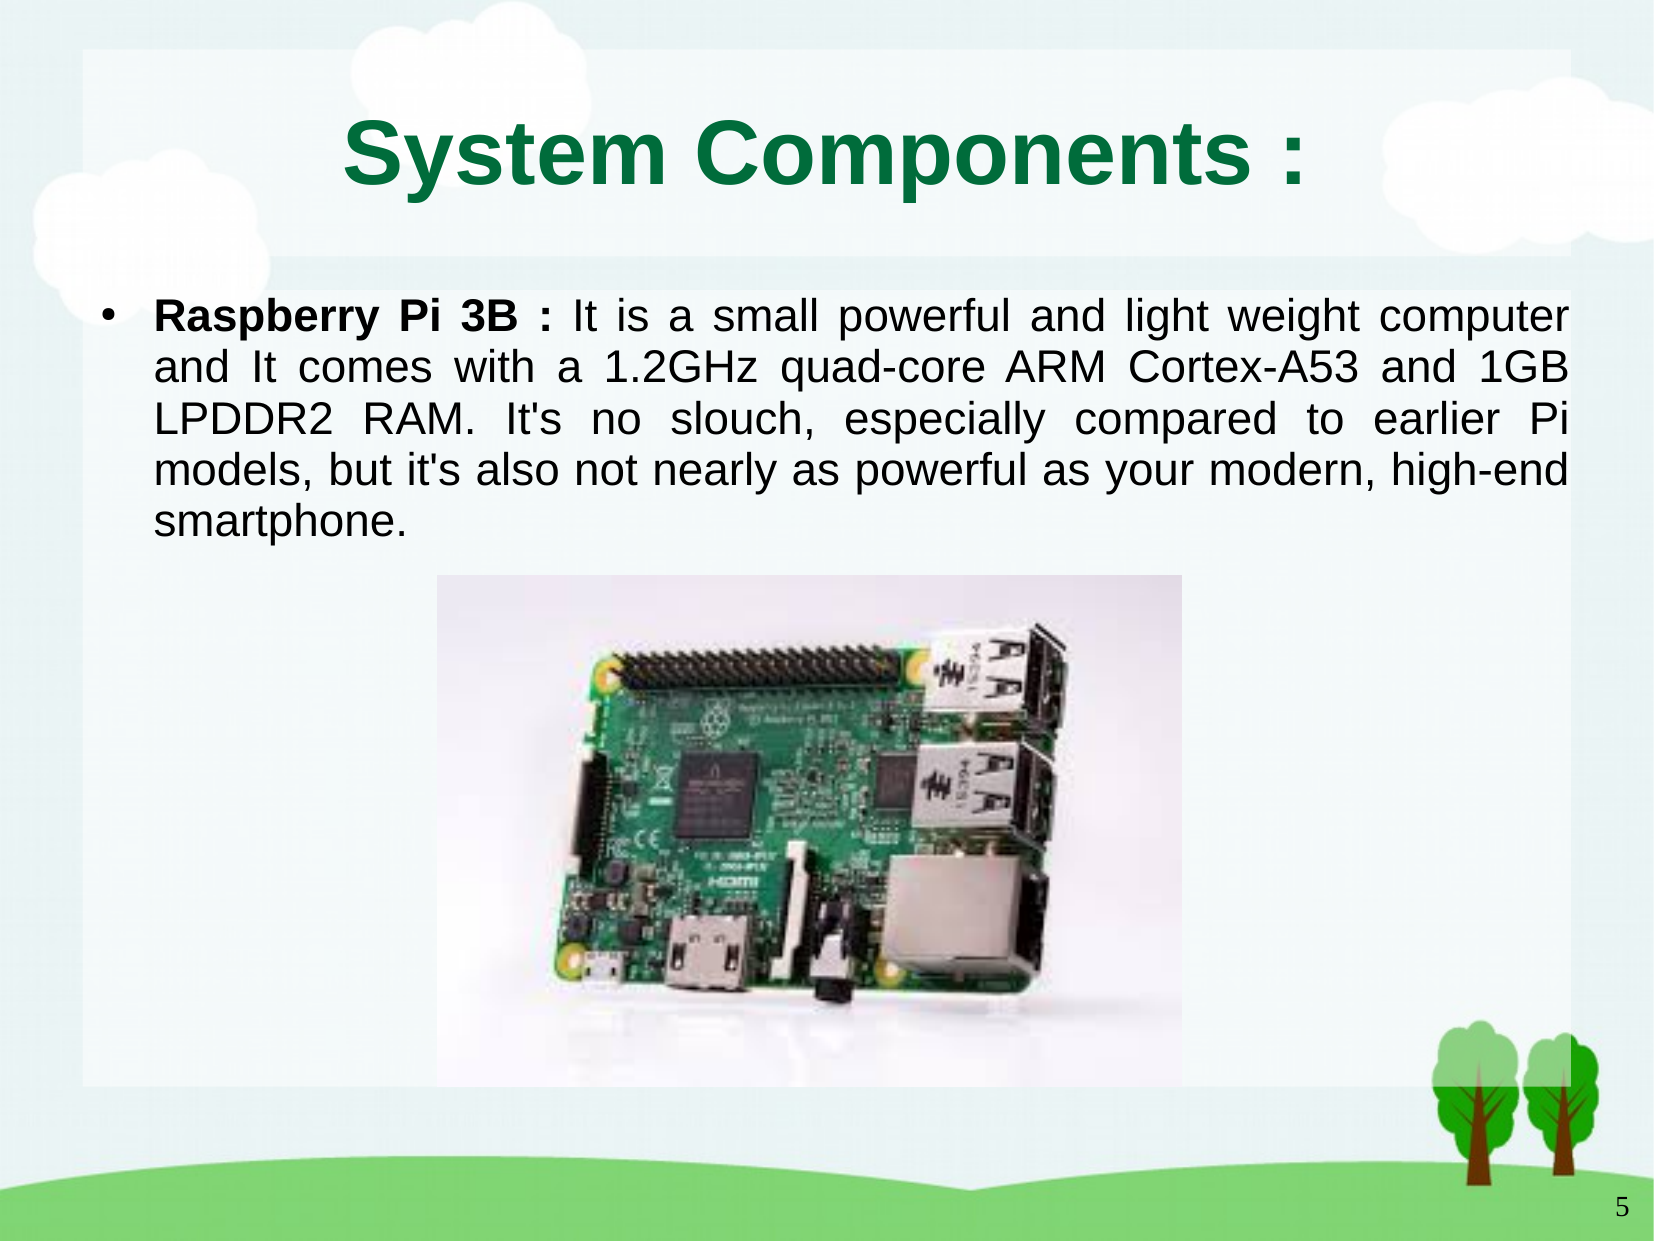

# System Components :
Raspberry Pi 3B : It is a small powerful and light weight computer and It comes with a 1.2GHz quad-core ARM Cortex-A53 and 1GB LPDDR2 RAM. It's no slouch, especially compared to earlier Pi models, but it's also not nearly as powerful as your modern, high-end smartphone.
5